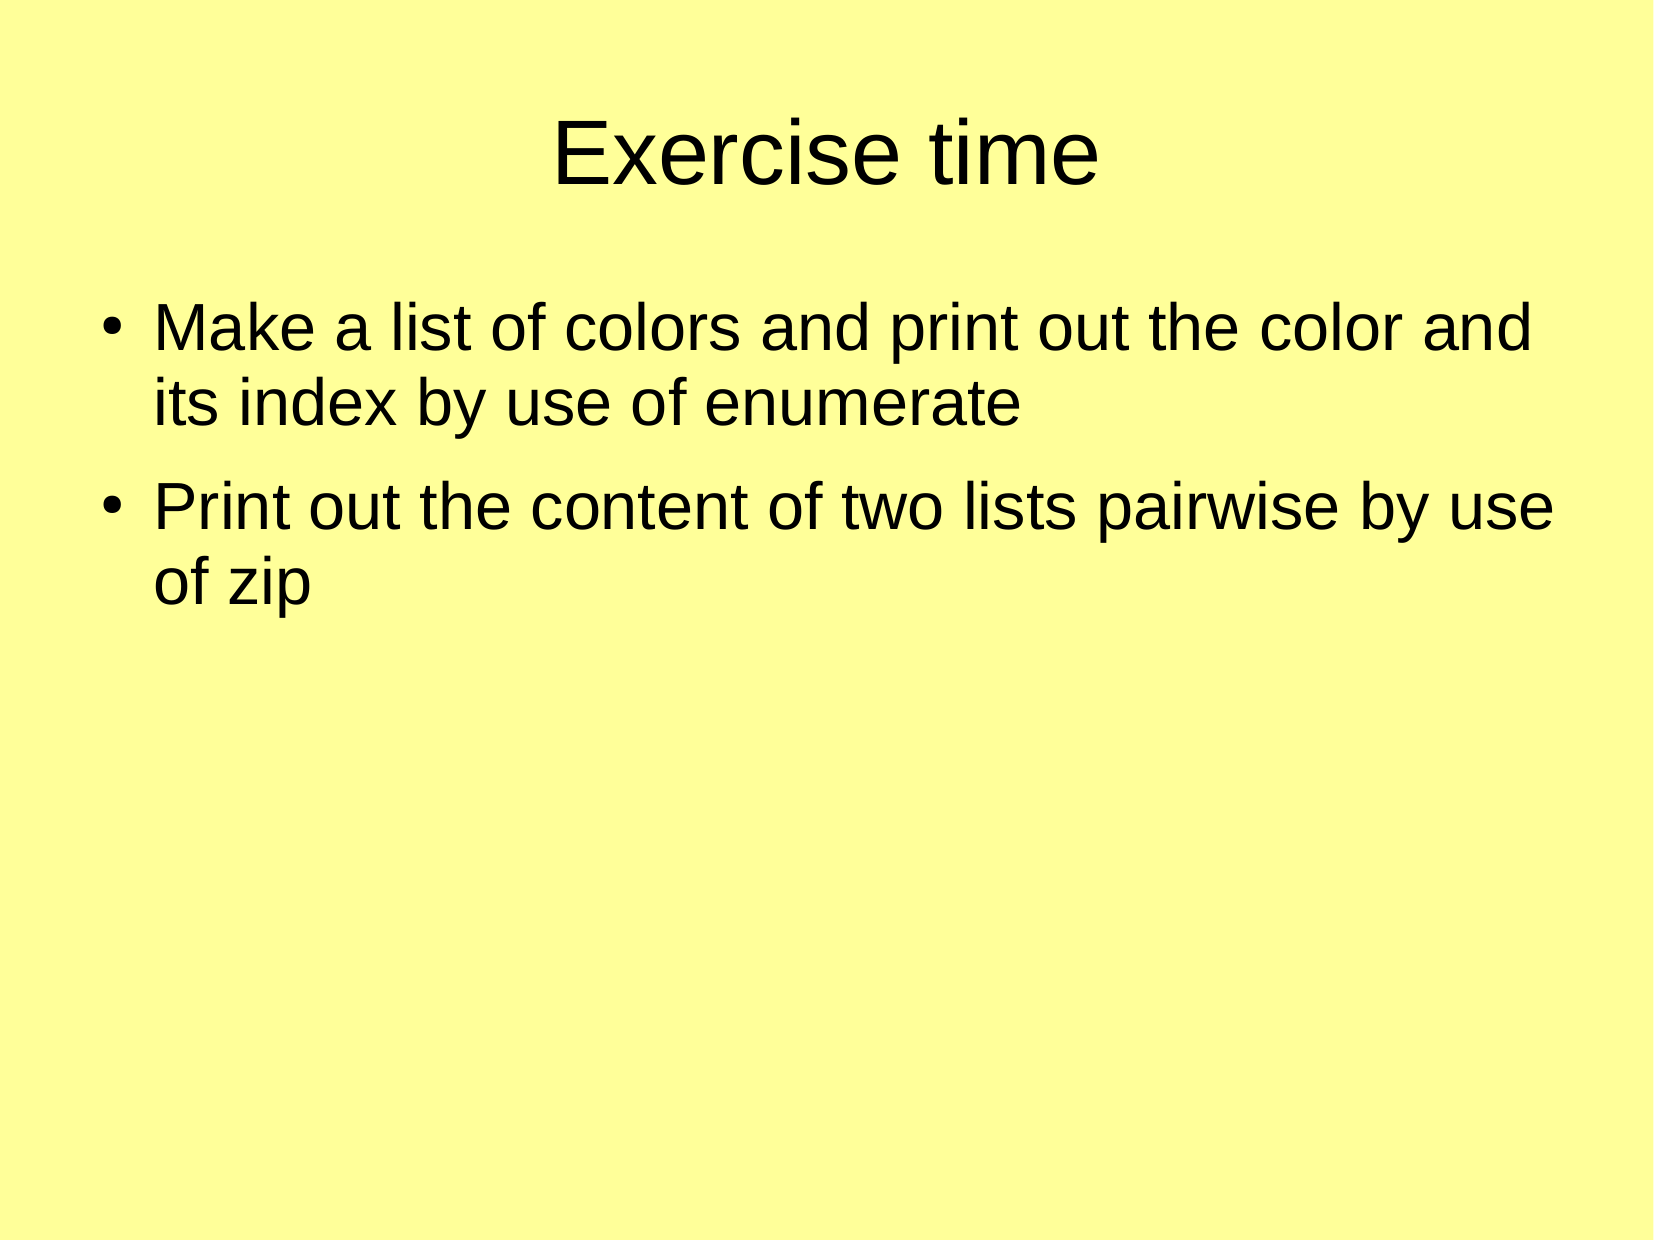

# Exercise time
Make a list of colors and print out the color and its index by use of enumerate
Print out the content of two lists pairwise by use of zip